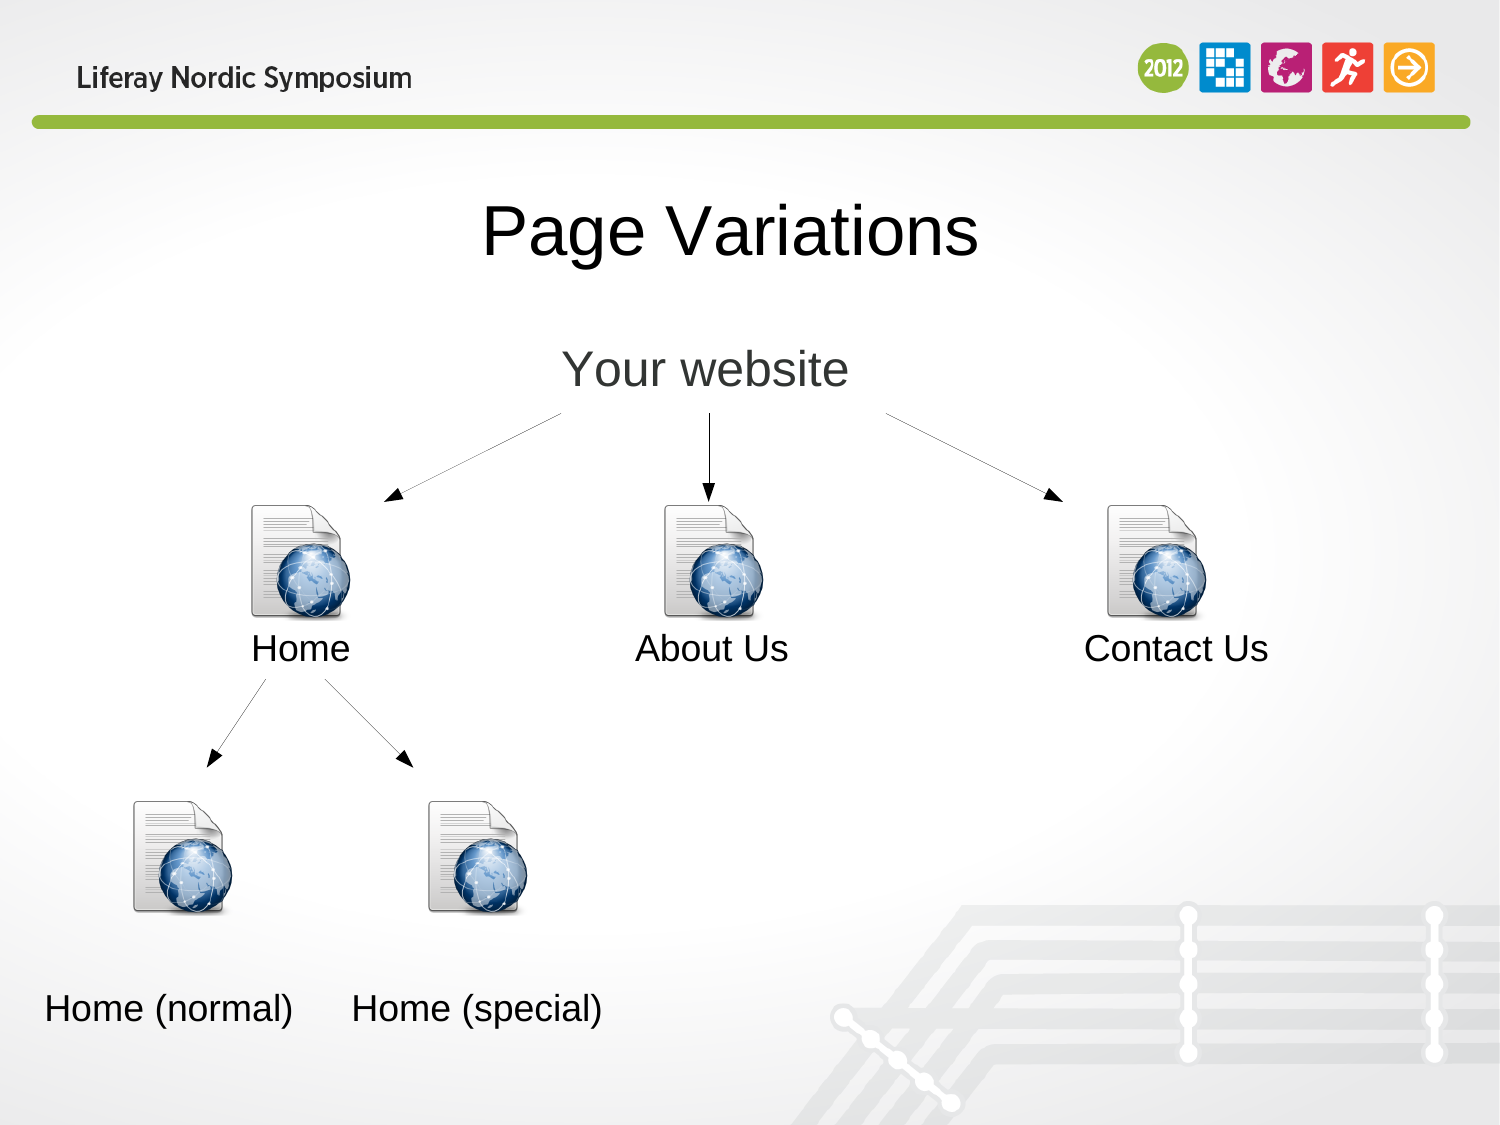

# Page Variations
Your website
Home
About Us
Contact Us
Home (normal)
Home (special)